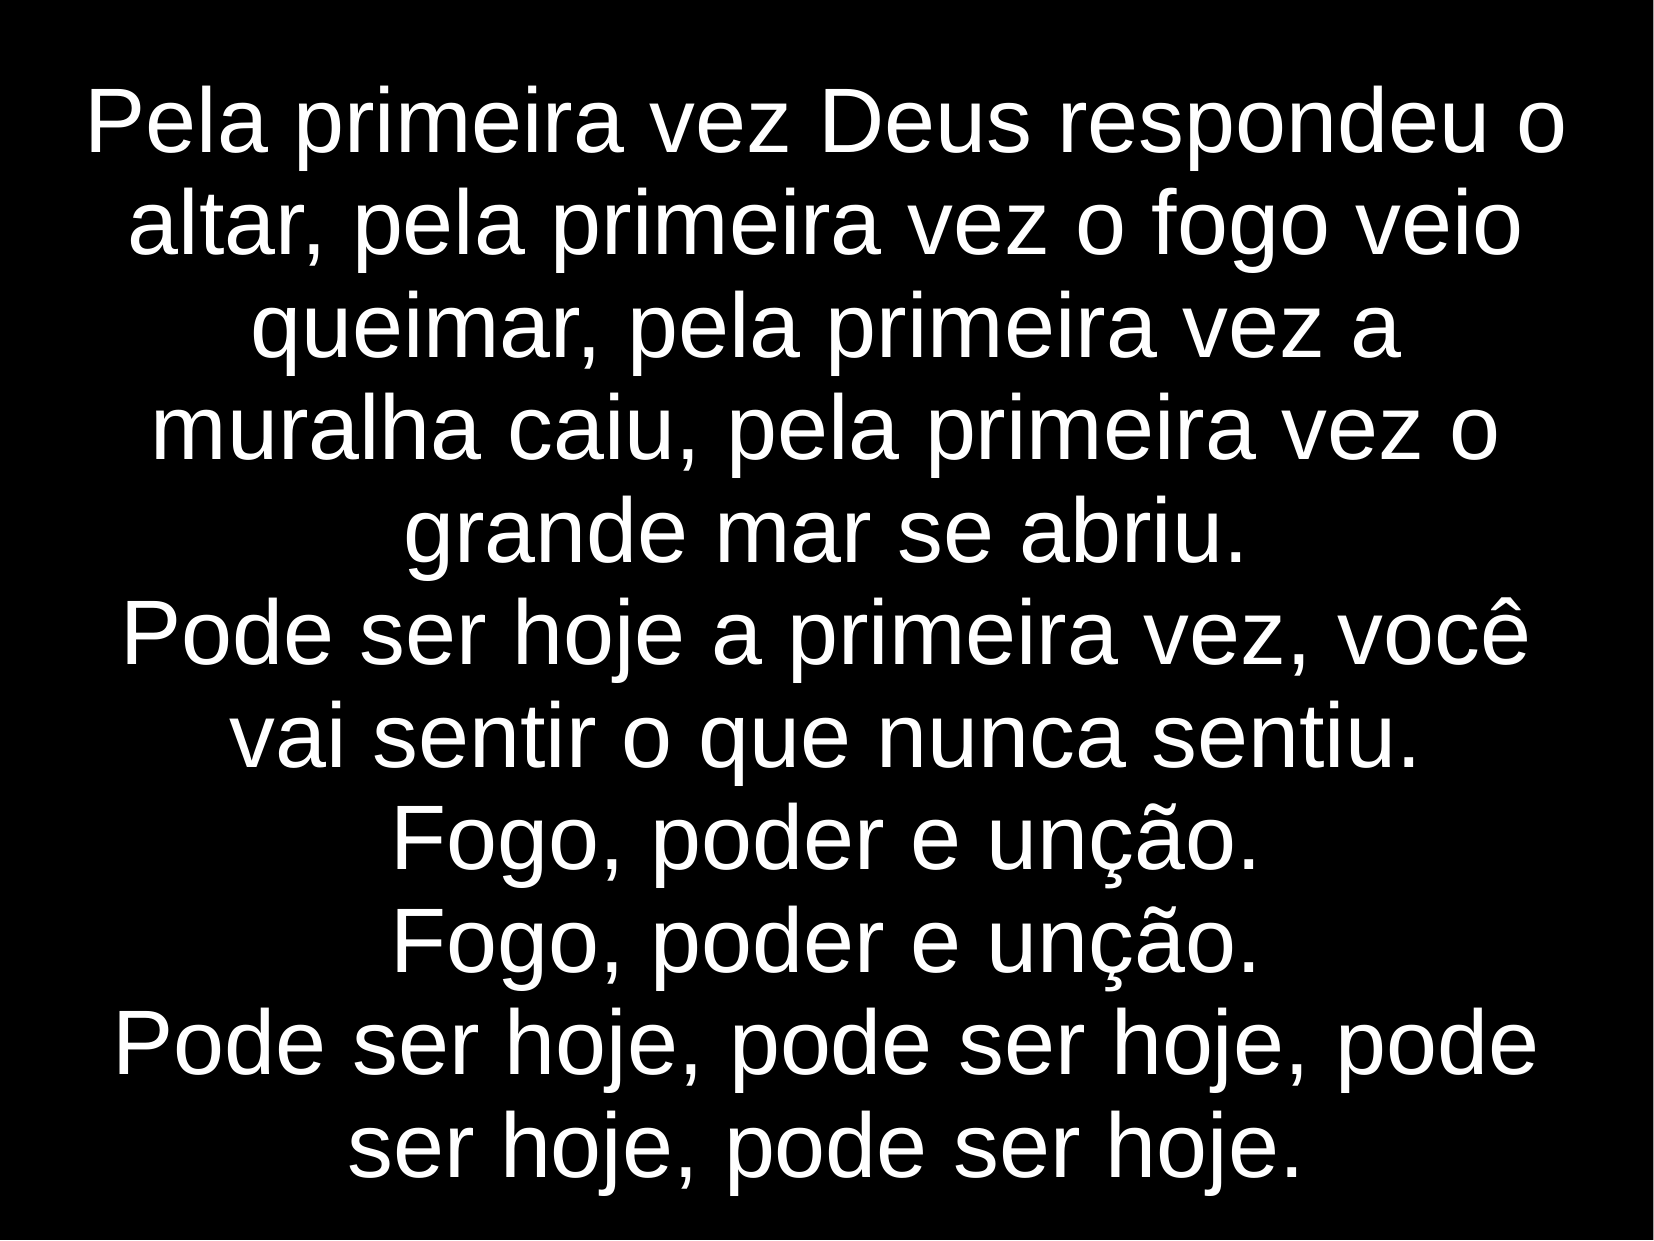

# Pela primeira vez Deus respondeu o altar, pela primeira vez o fogo veio queimar, pela primeira vez a muralha caiu, pela primeira vez o grande mar se abriu.
Pode ser hoje a primeira vez, você vai sentir o que nunca sentiu.
Fogo, poder e unção.
Fogo, poder e unção.
Pode ser hoje, pode ser hoje, pode ser hoje, pode ser hoje.